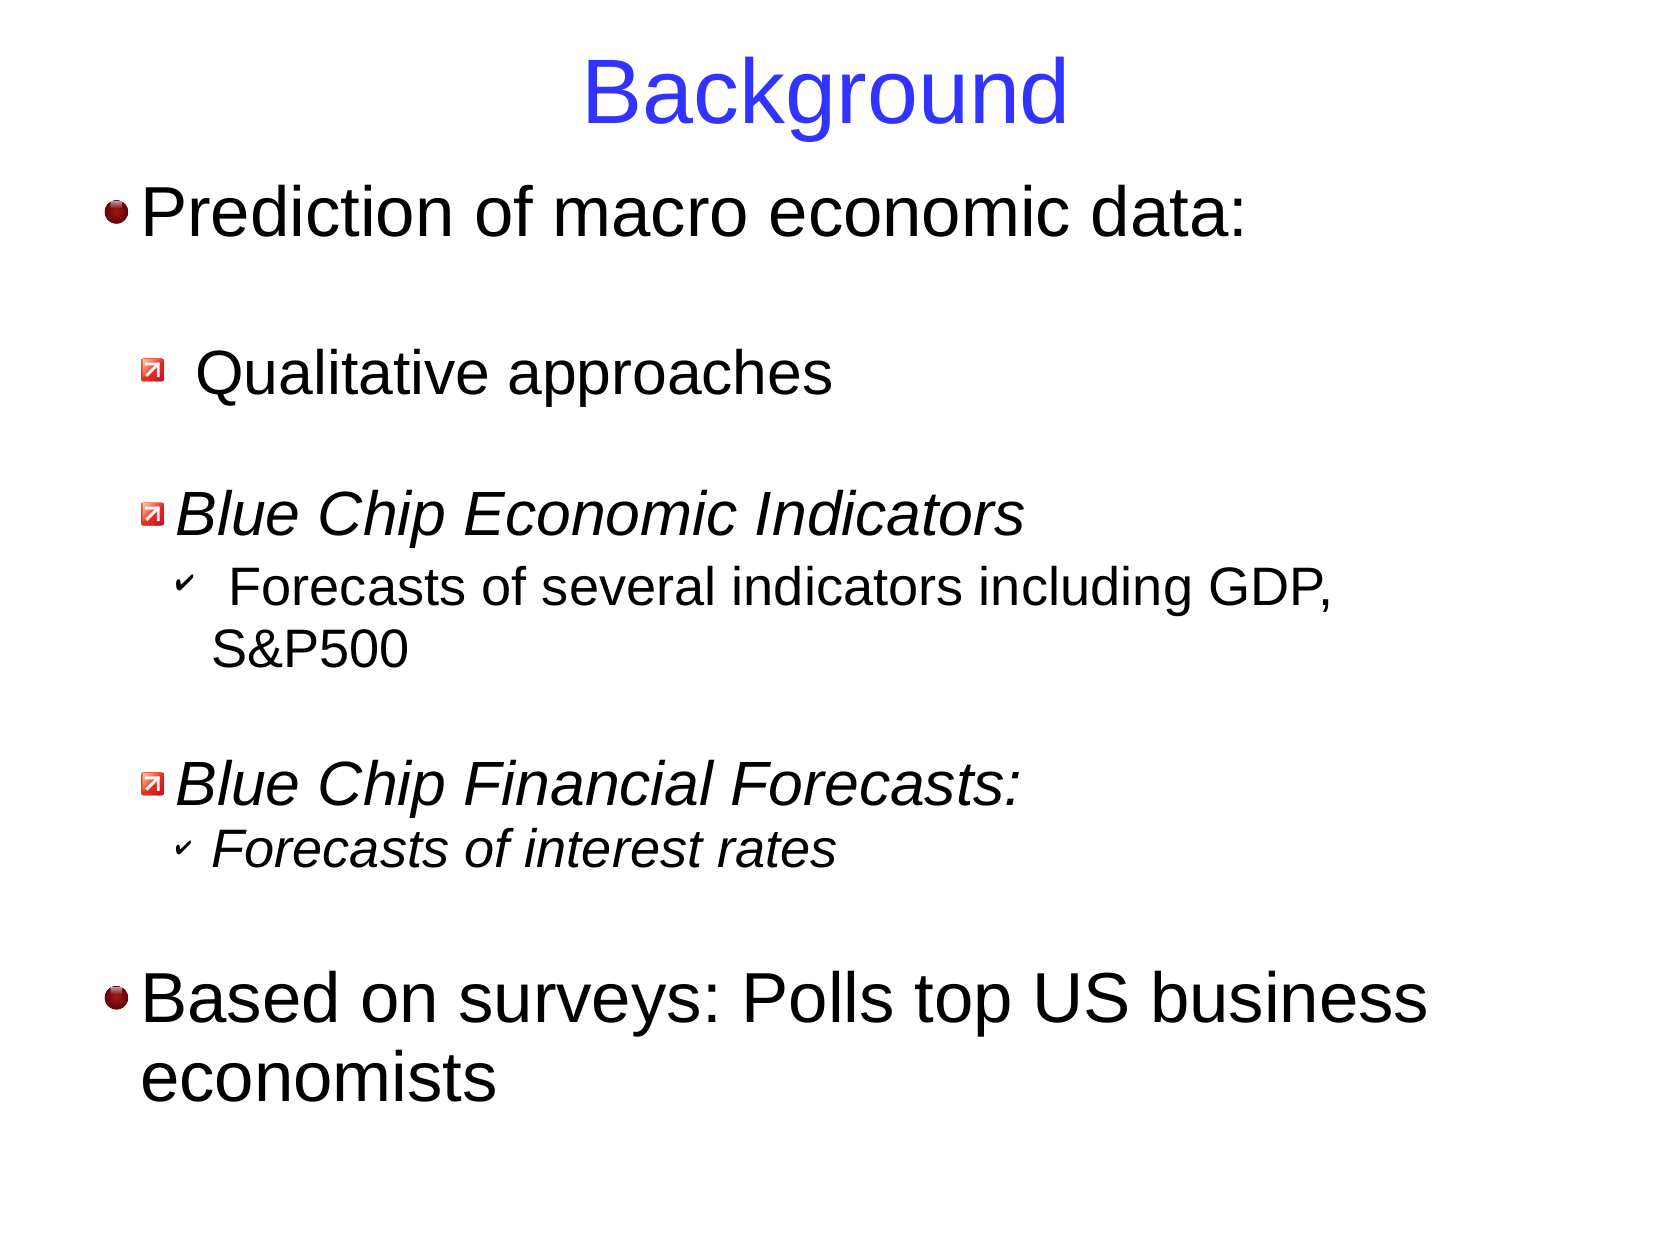

# Background
Prediction of macro economic data:
 Qualitative approaches
Blue Chip Economic Indicators
 Forecasts of several indicators including GDP, S&P500
Blue Chip Financial Forecasts:
Forecasts of interest rates
Based on surveys: Polls top US business economists